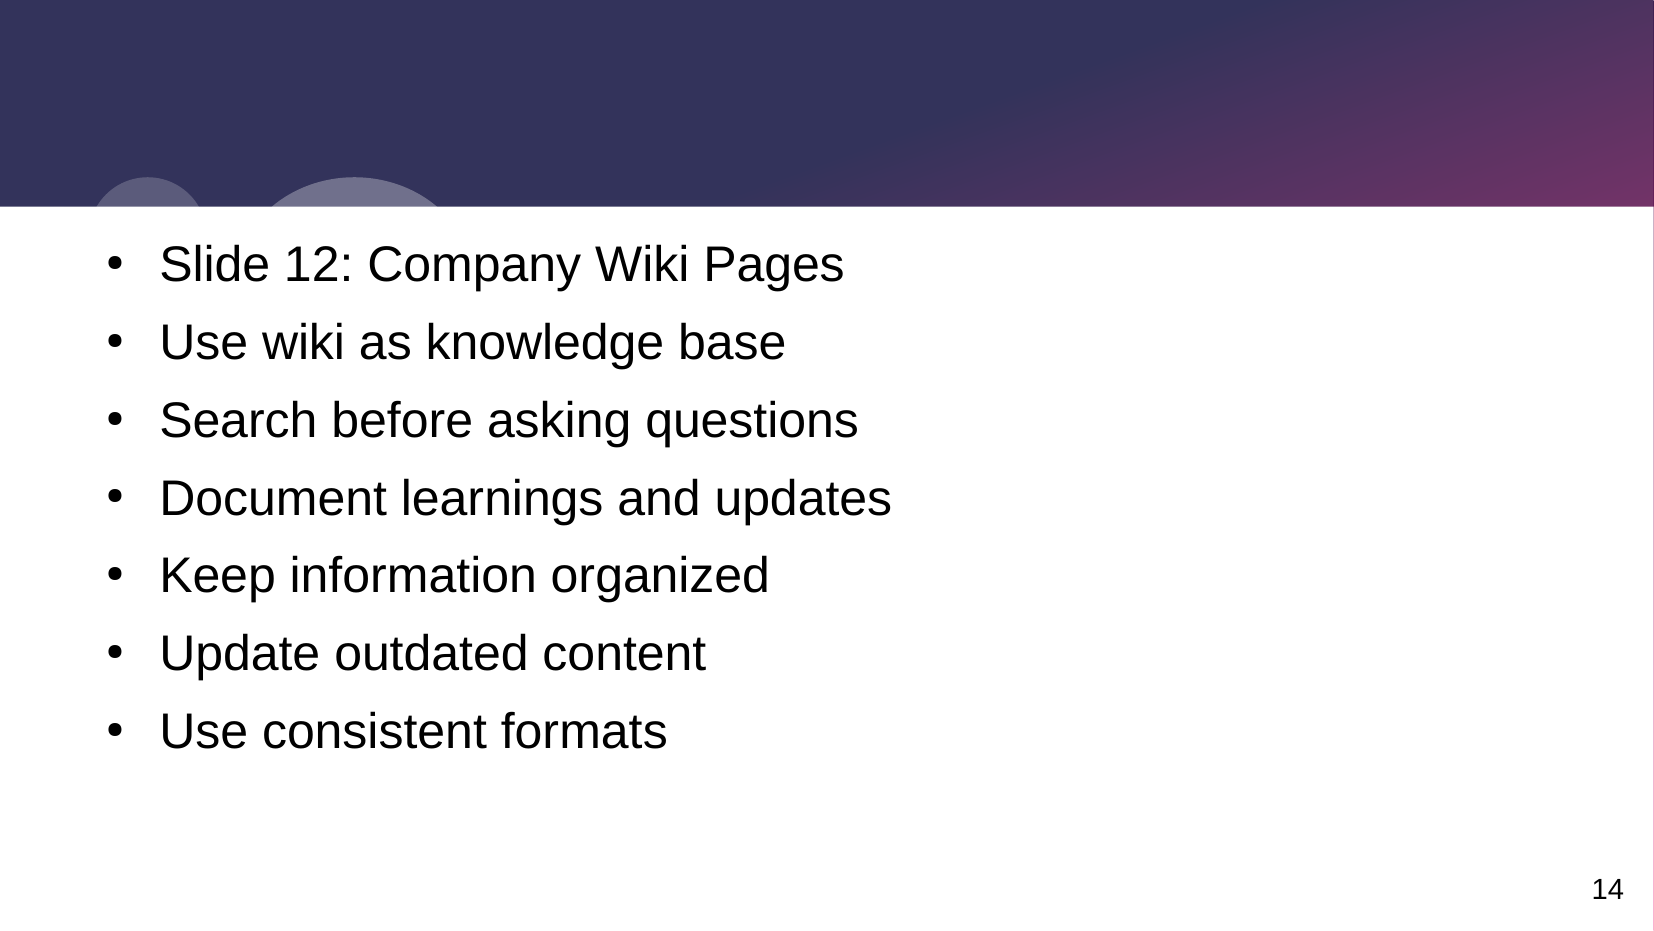

#
Slide 12: Company Wiki Pages
Use wiki as knowledge base
Search before asking questions
Document learnings and updates
Keep information organized
Update outdated content
Use consistent formats